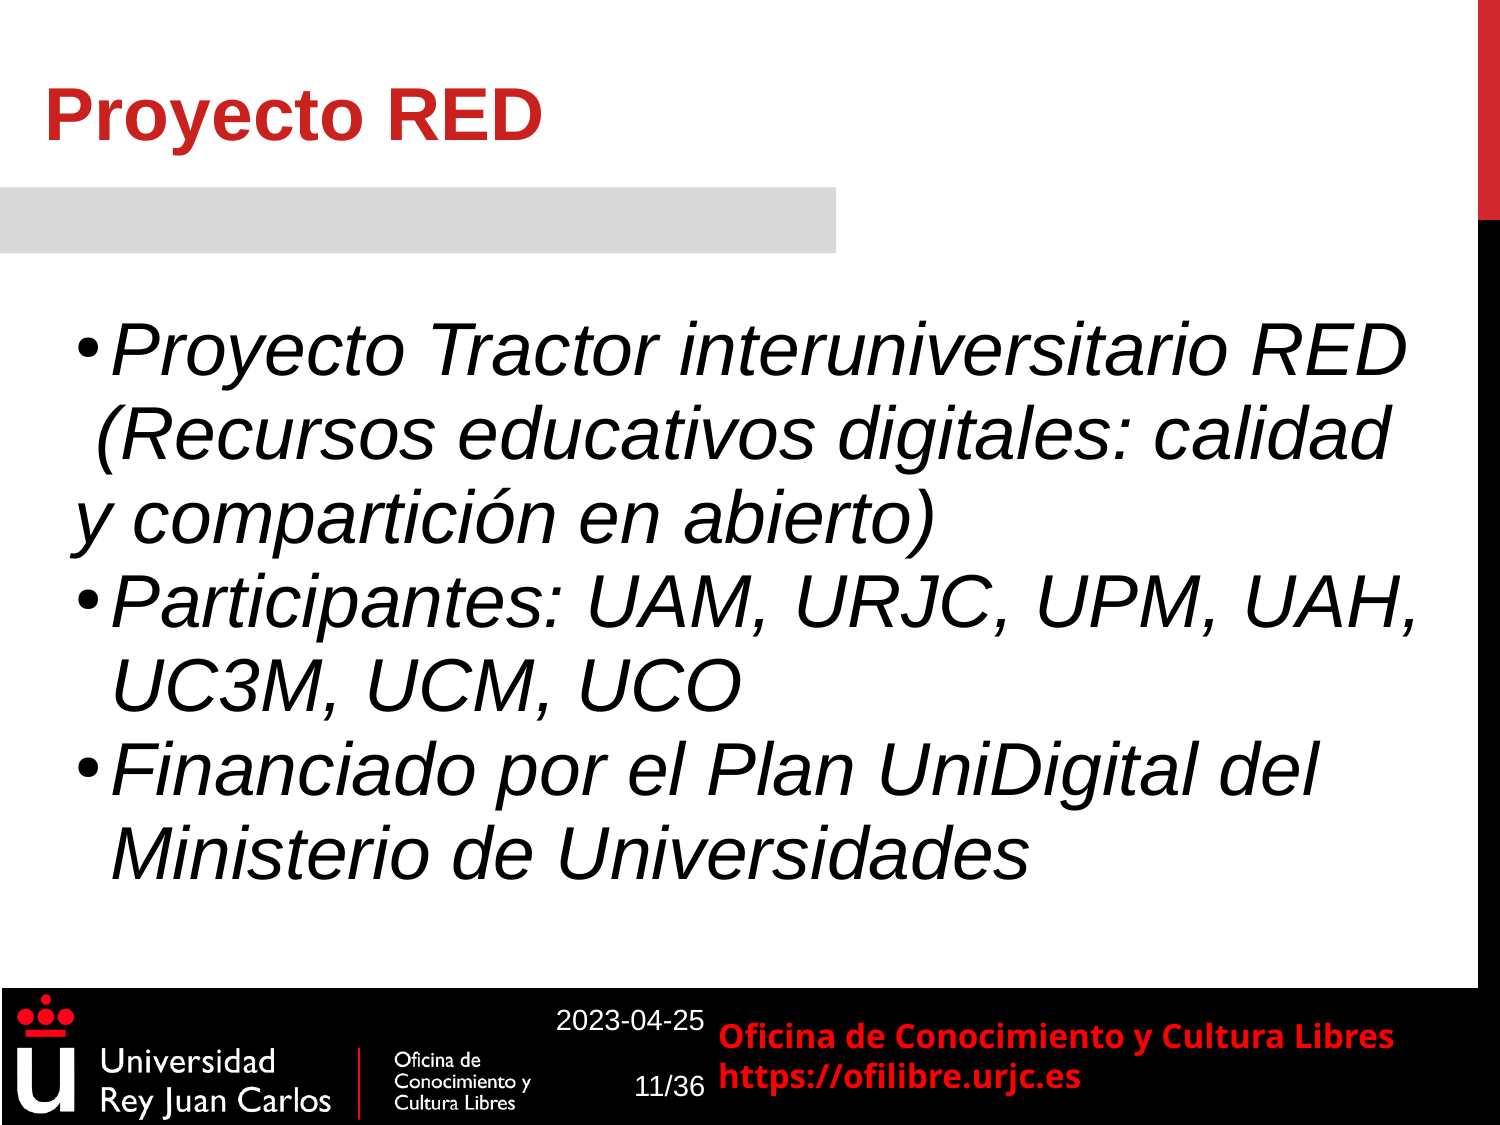

#
Proyecto RED
Proyecto Tractor interuniversitario RED
 (Recursos educativos digitales: calidad y compartición en abierto)
Participantes: UAM, URJC, UPM, UAH, UC3M, UCM, UCO
Financiado por el Plan UniDigital del Ministerio de Universidades